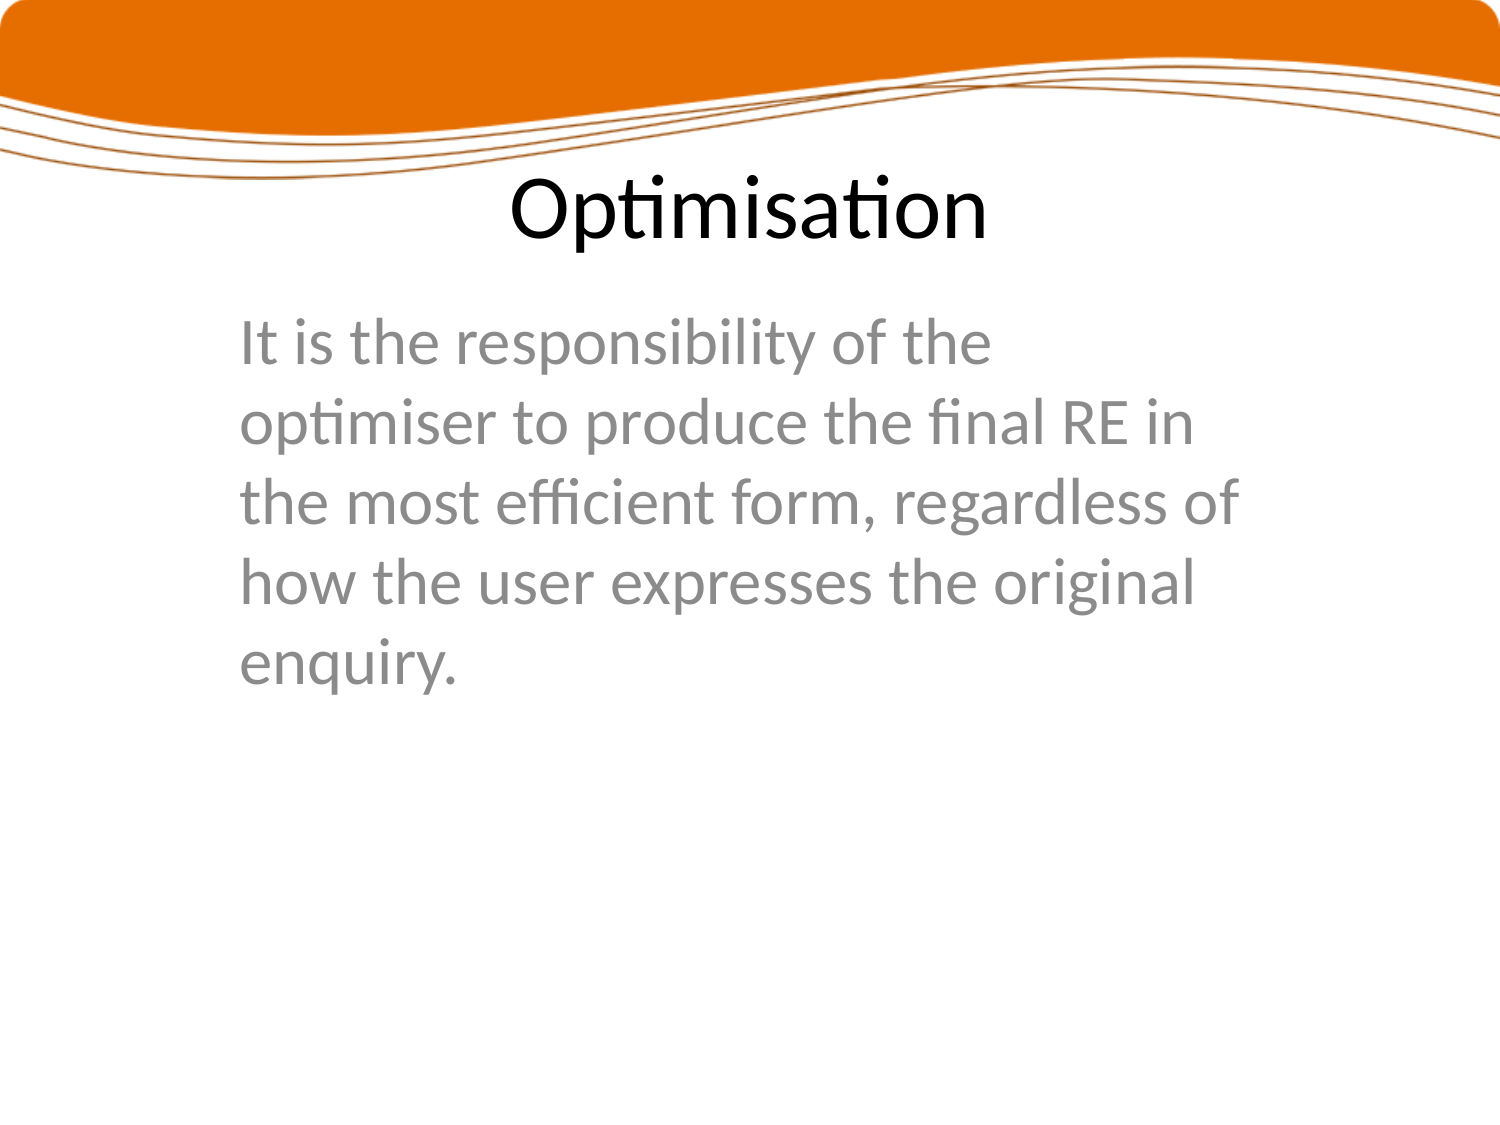

Optimisation
It is the responsibility of the optimiser to produce the final RE in the most efficient form, regardless of how the user expresses the original enquiry.